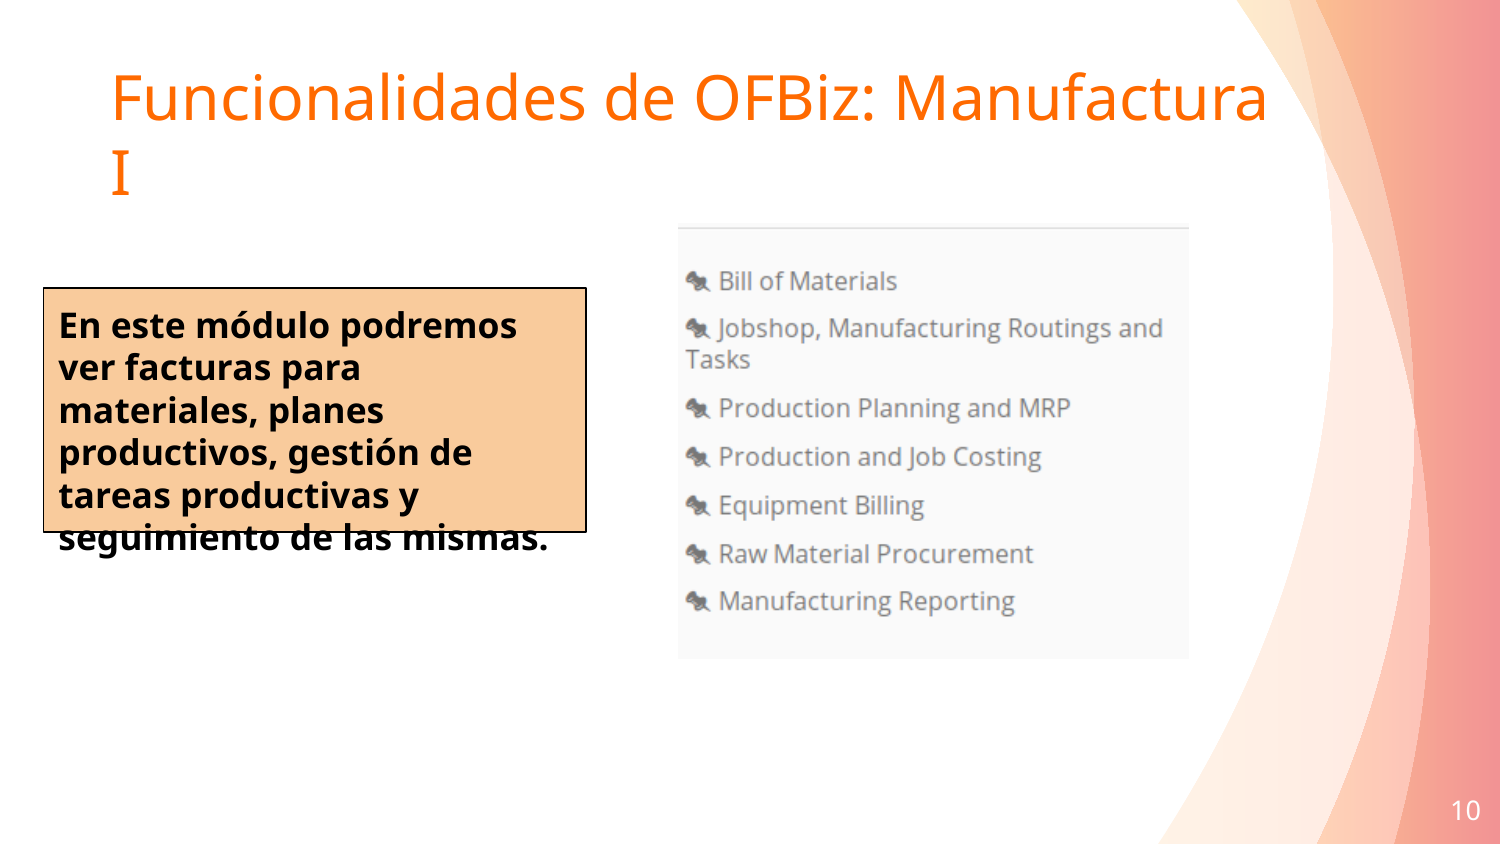

# Funcionalidades de OFBiz: Manufactura I
En este módulo podremos ver facturas para materiales, planes productivos, gestión de tareas productivas y seguimiento de las mismas.